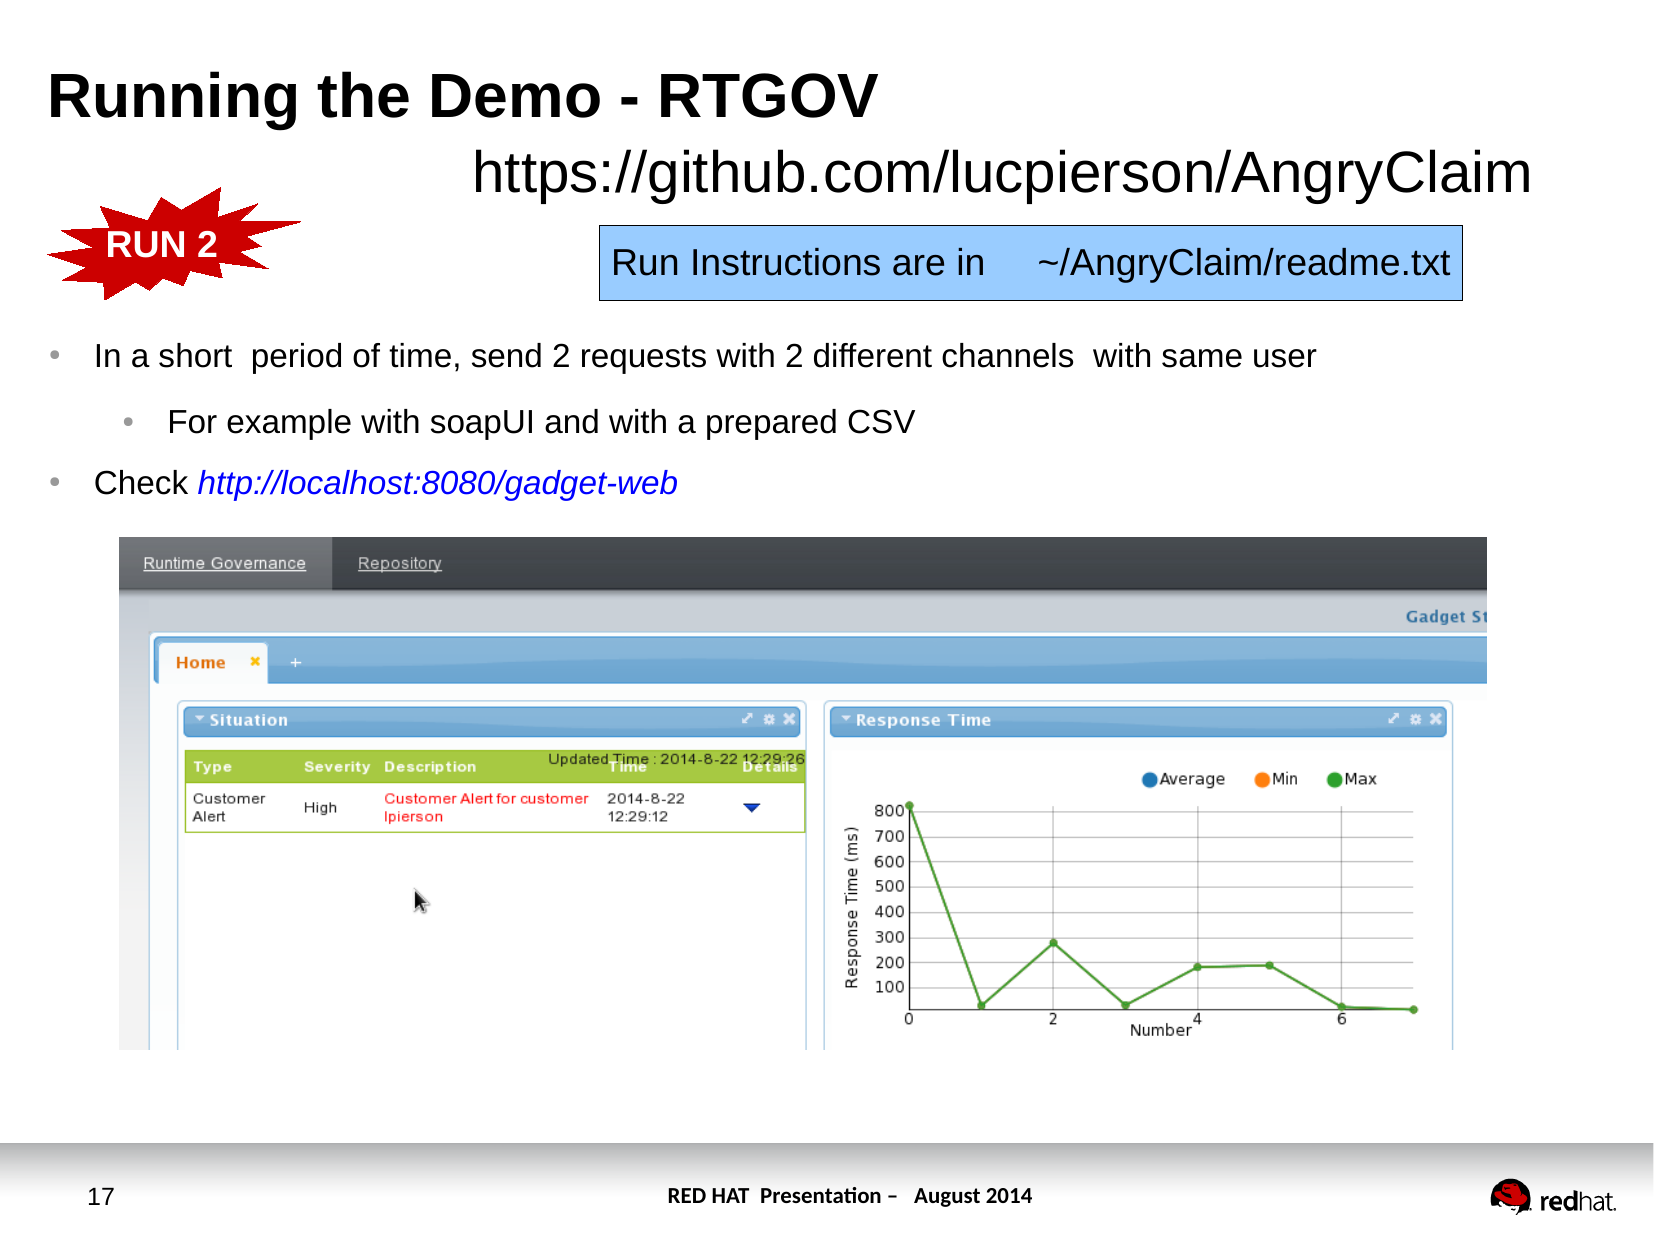

# Running the Demo - RTGOV
https://github.com/lucpierson/AngryClaim
RUN 2
Run Instructions are in ~/AngryClaim/readme.txt
In a short period of time, send 2 requests with 2 different channels with same user
For example with soapUI and with a prepared CSV
Check http://localhost:8080/gadget-web